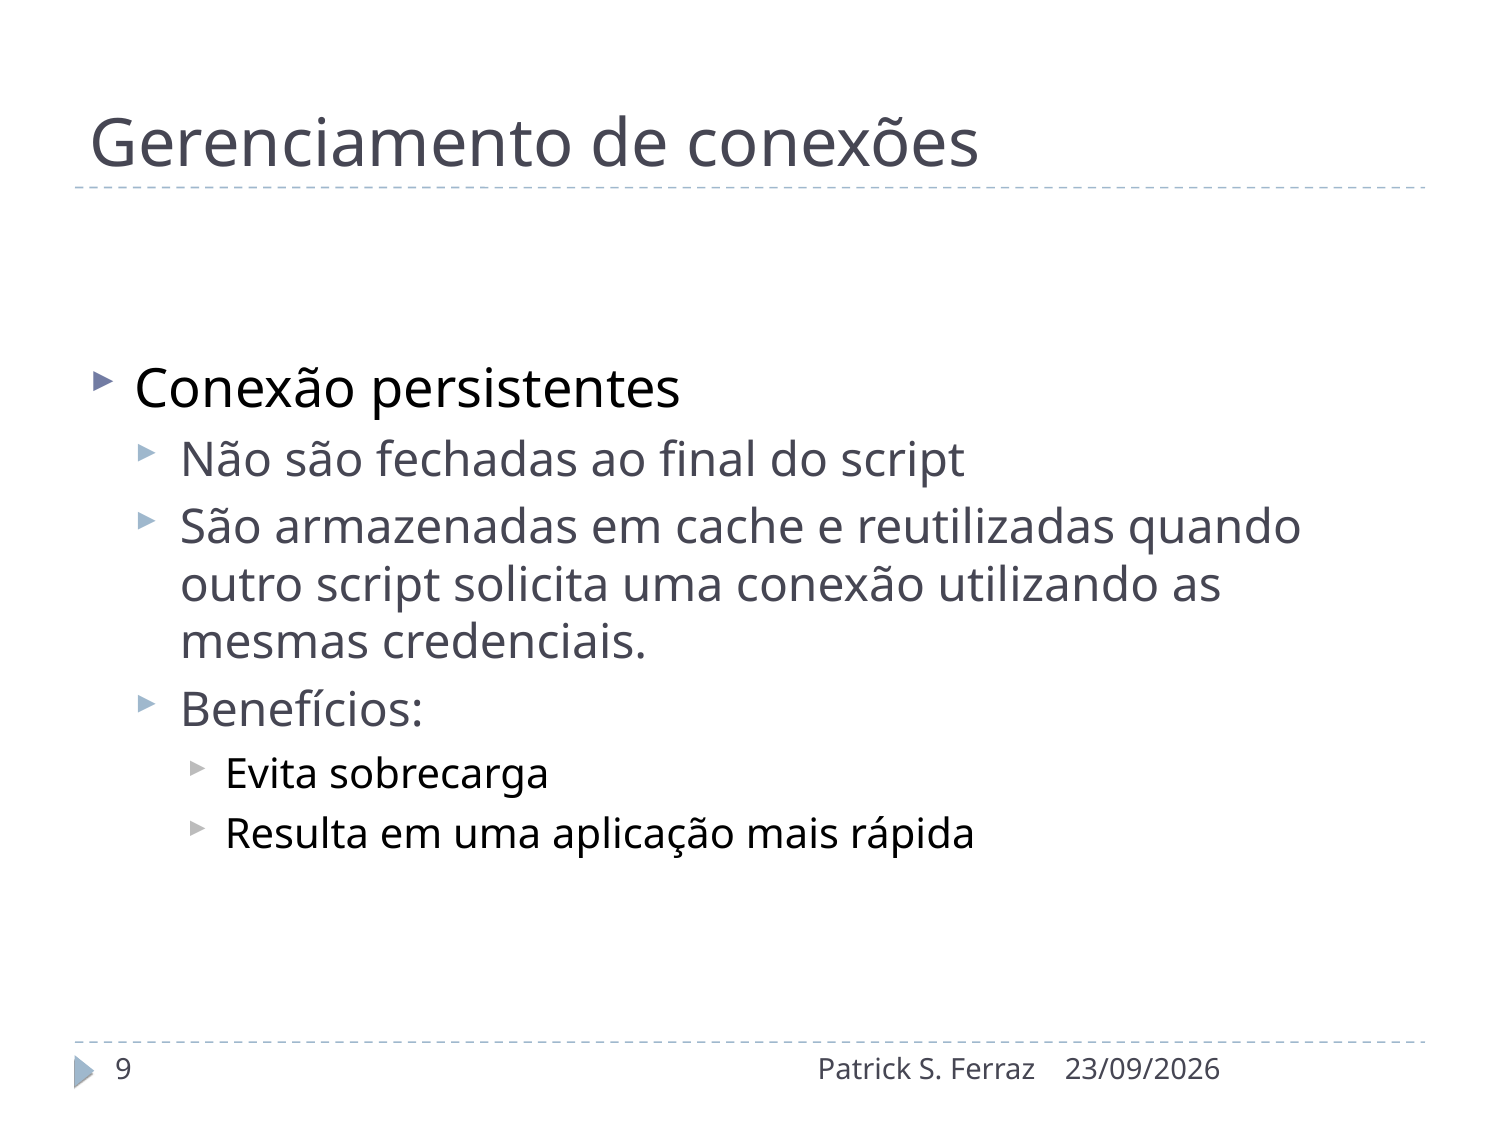

# Gerenciamento de conexões
Conexão persistentes
Não são fechadas ao final do script
São armazenadas em cache e reutilizadas quando outro script solicita uma conexão utilizando as mesmas credenciais.
Benefícios:
Evita sobrecarga
Resulta em uma aplicação mais rápida
Patrick S. Ferraz